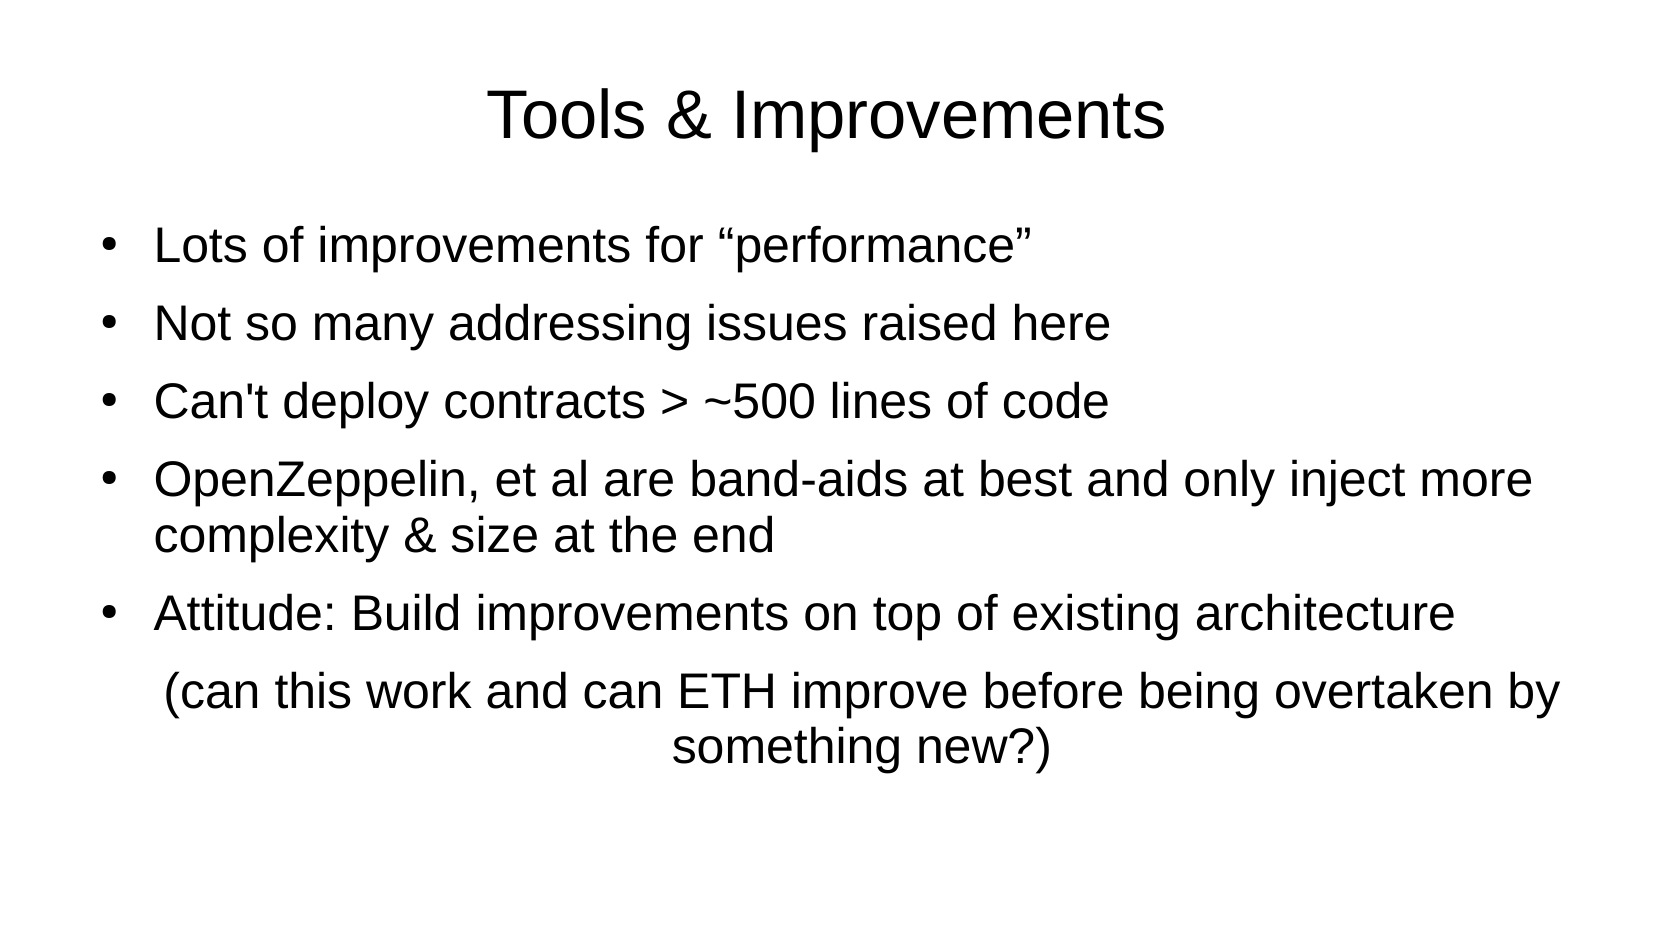

# Tools & Improvements
Lots of improvements for “performance”
Not so many addressing issues raised here
Can't deploy contracts > ~500 lines of code
OpenZeppelin, et al are band-aids at best and only inject more complexity & size at the end
Attitude: Build improvements on top of existing architecture
(can this work and can ETH improve before being overtaken by something new?)